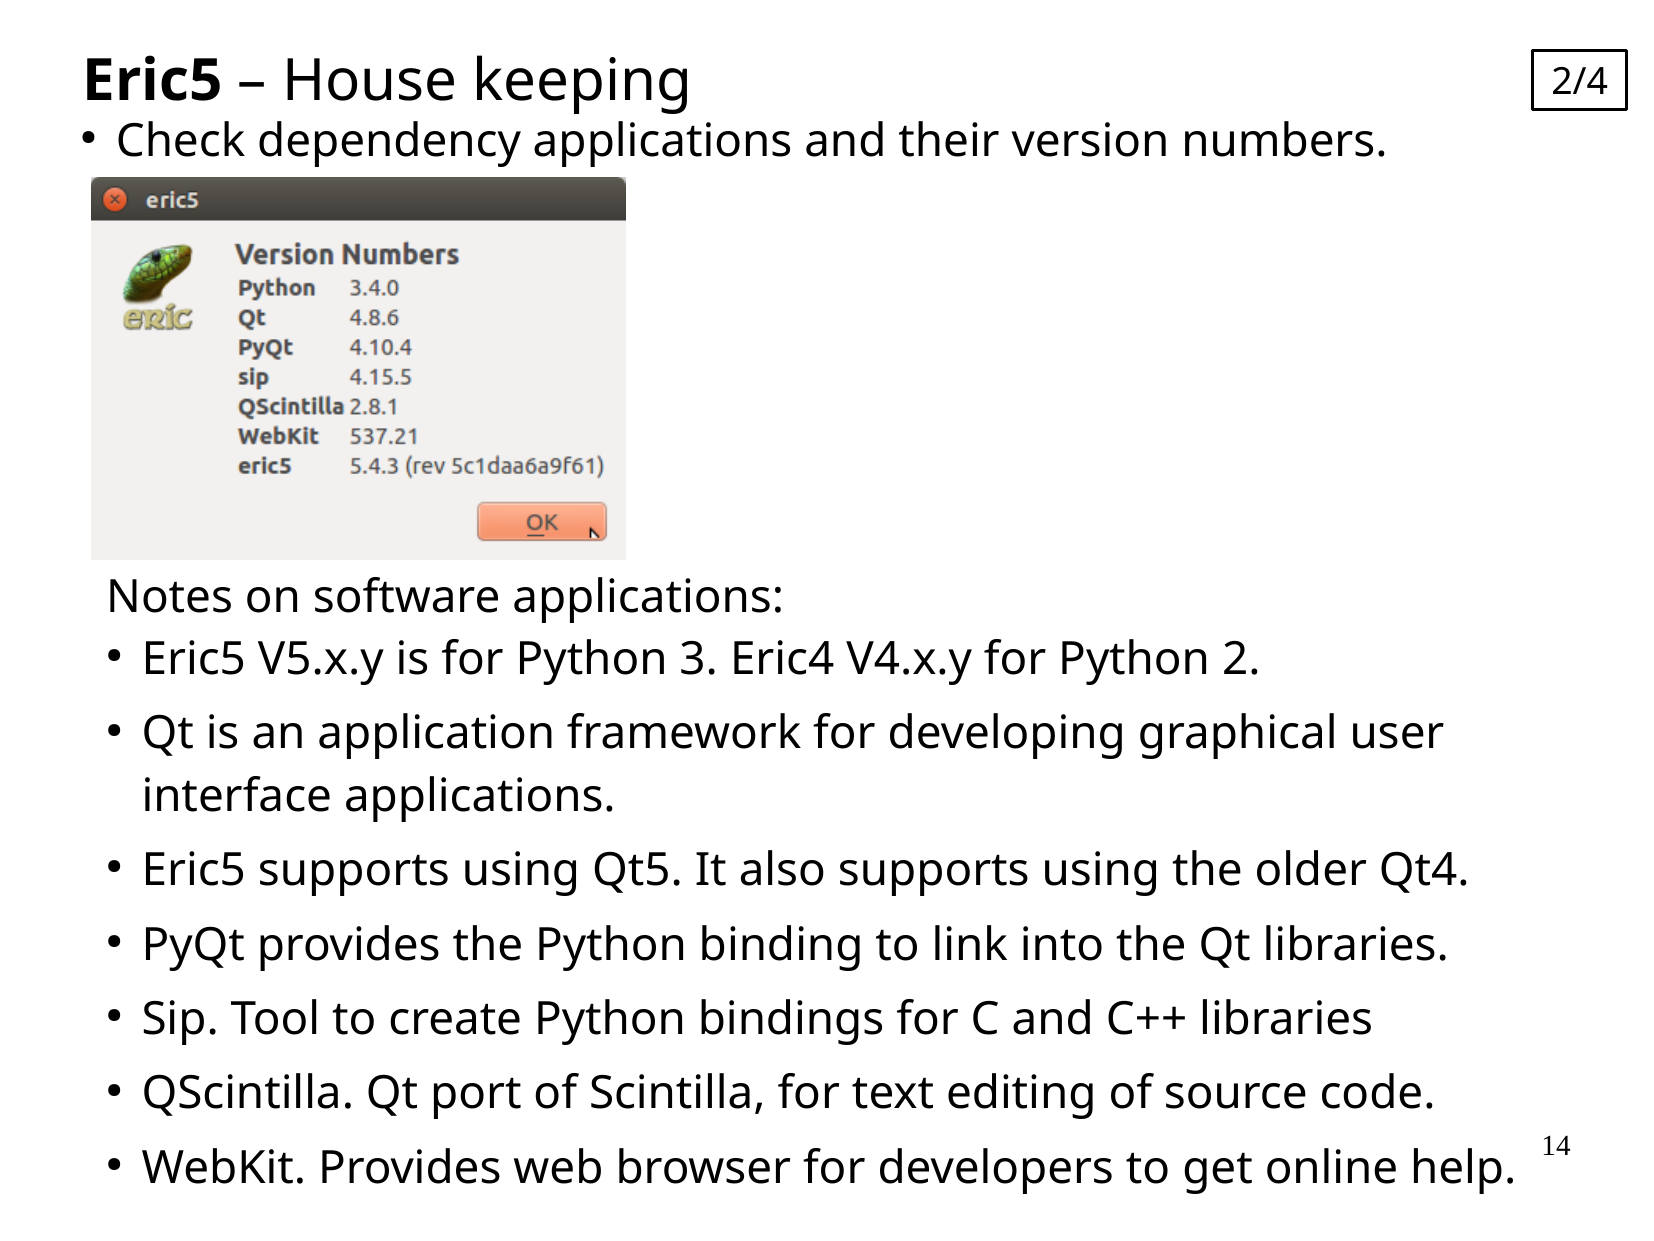

# Eric5 – House keeping
2/4
Check dependency applications and their version numbers.
Notes on software applications:
Eric5 V5.x.y is for Python 3. Eric4 V4.x.y for Python 2.
Qt is an application framework for developing graphical user interface applications.
Eric5 supports using Qt5. It also supports using the older Qt4.
PyQt provides the Python binding to link into the Qt libraries.
Sip. Tool to create Python bindings for C and C++ libraries
QScintilla. Qt port of Scintilla, for text editing of source code.
WebKit. Provides web browser for developers to get online help.
14